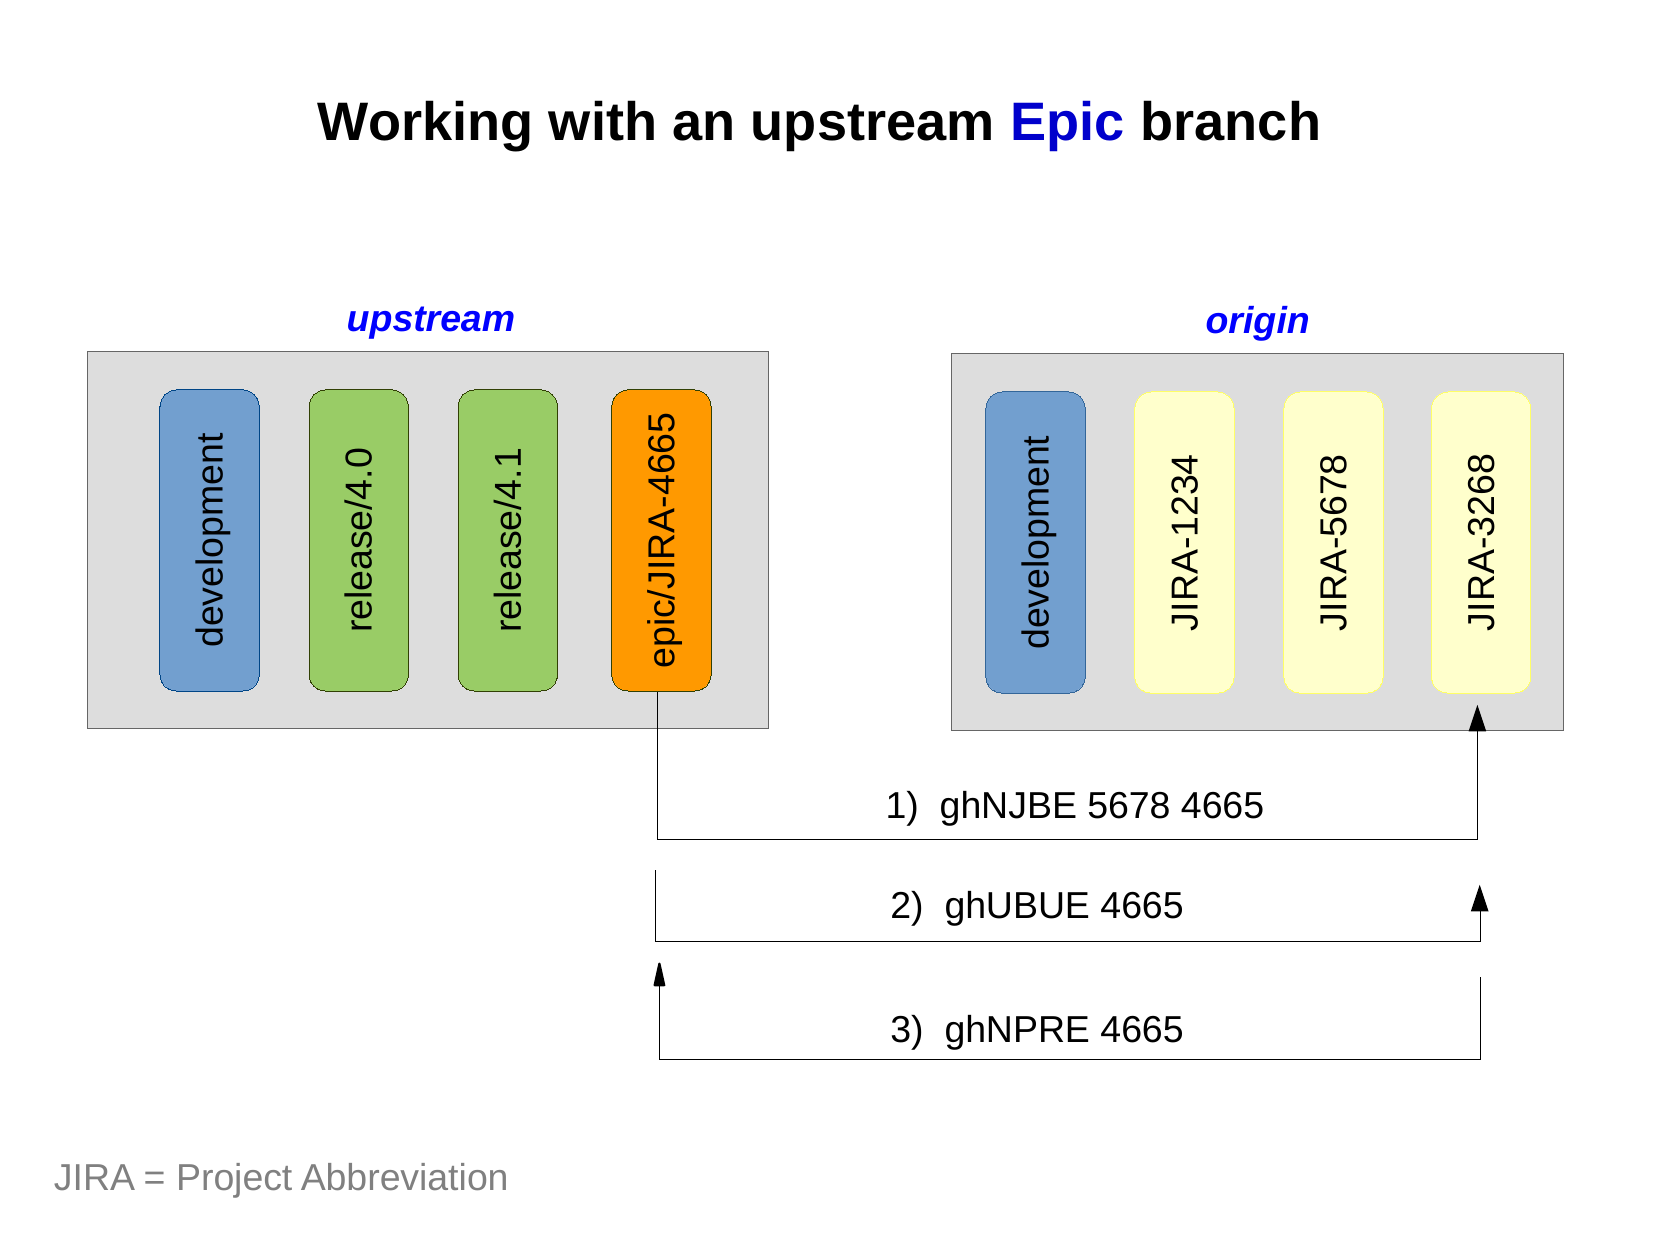

Working with an upstream Epic branch
upstream
origin
release/4.0
release/4.1
epic/JIRA-4665
development
development
JIRA-1234
JIRA-5678
JIRA-3268
1) ghNJBE 5678 4665
2) ghUBUE 4665
3) ghNPRE 4665
JIRA = Project Abbreviation